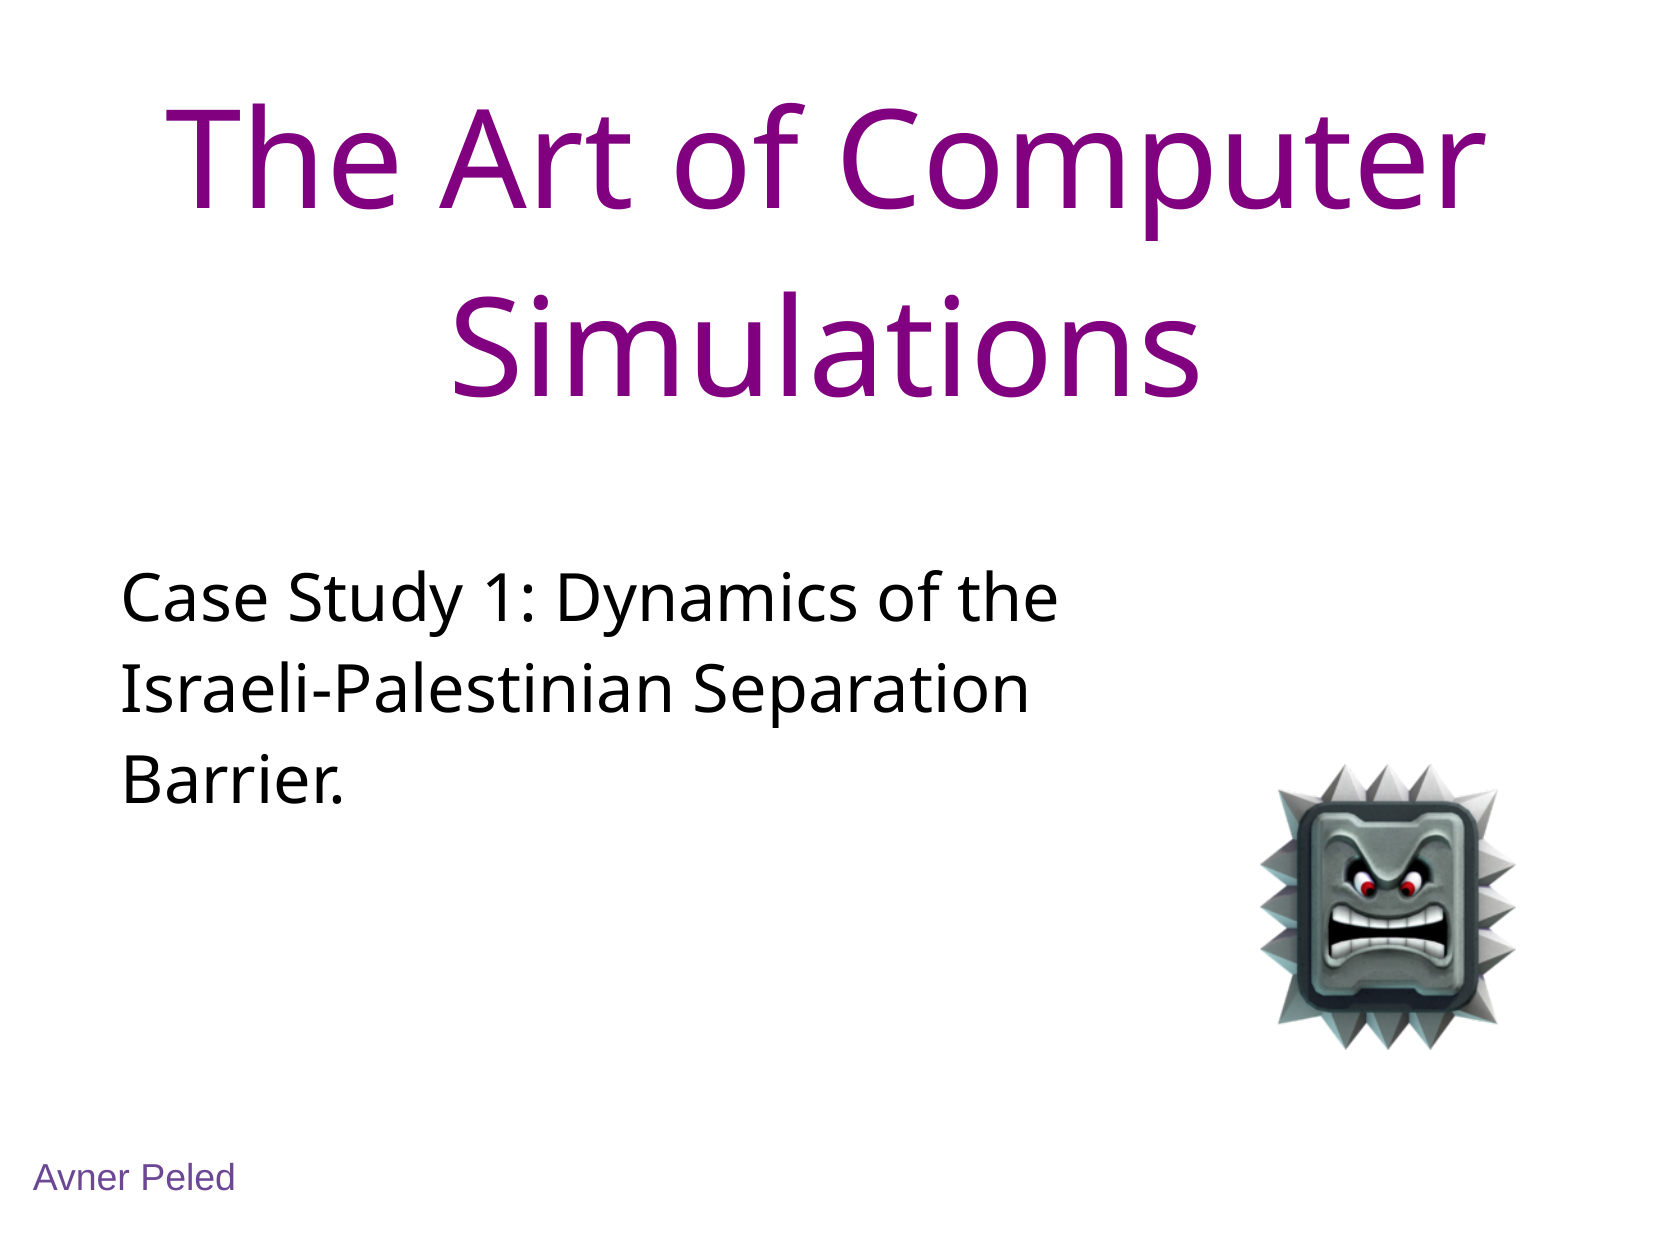

# The Art of Computer Simulations
Case Study 1: Dynamics of the Israeli-Palestinian Separation Barrier.
Avner Peled